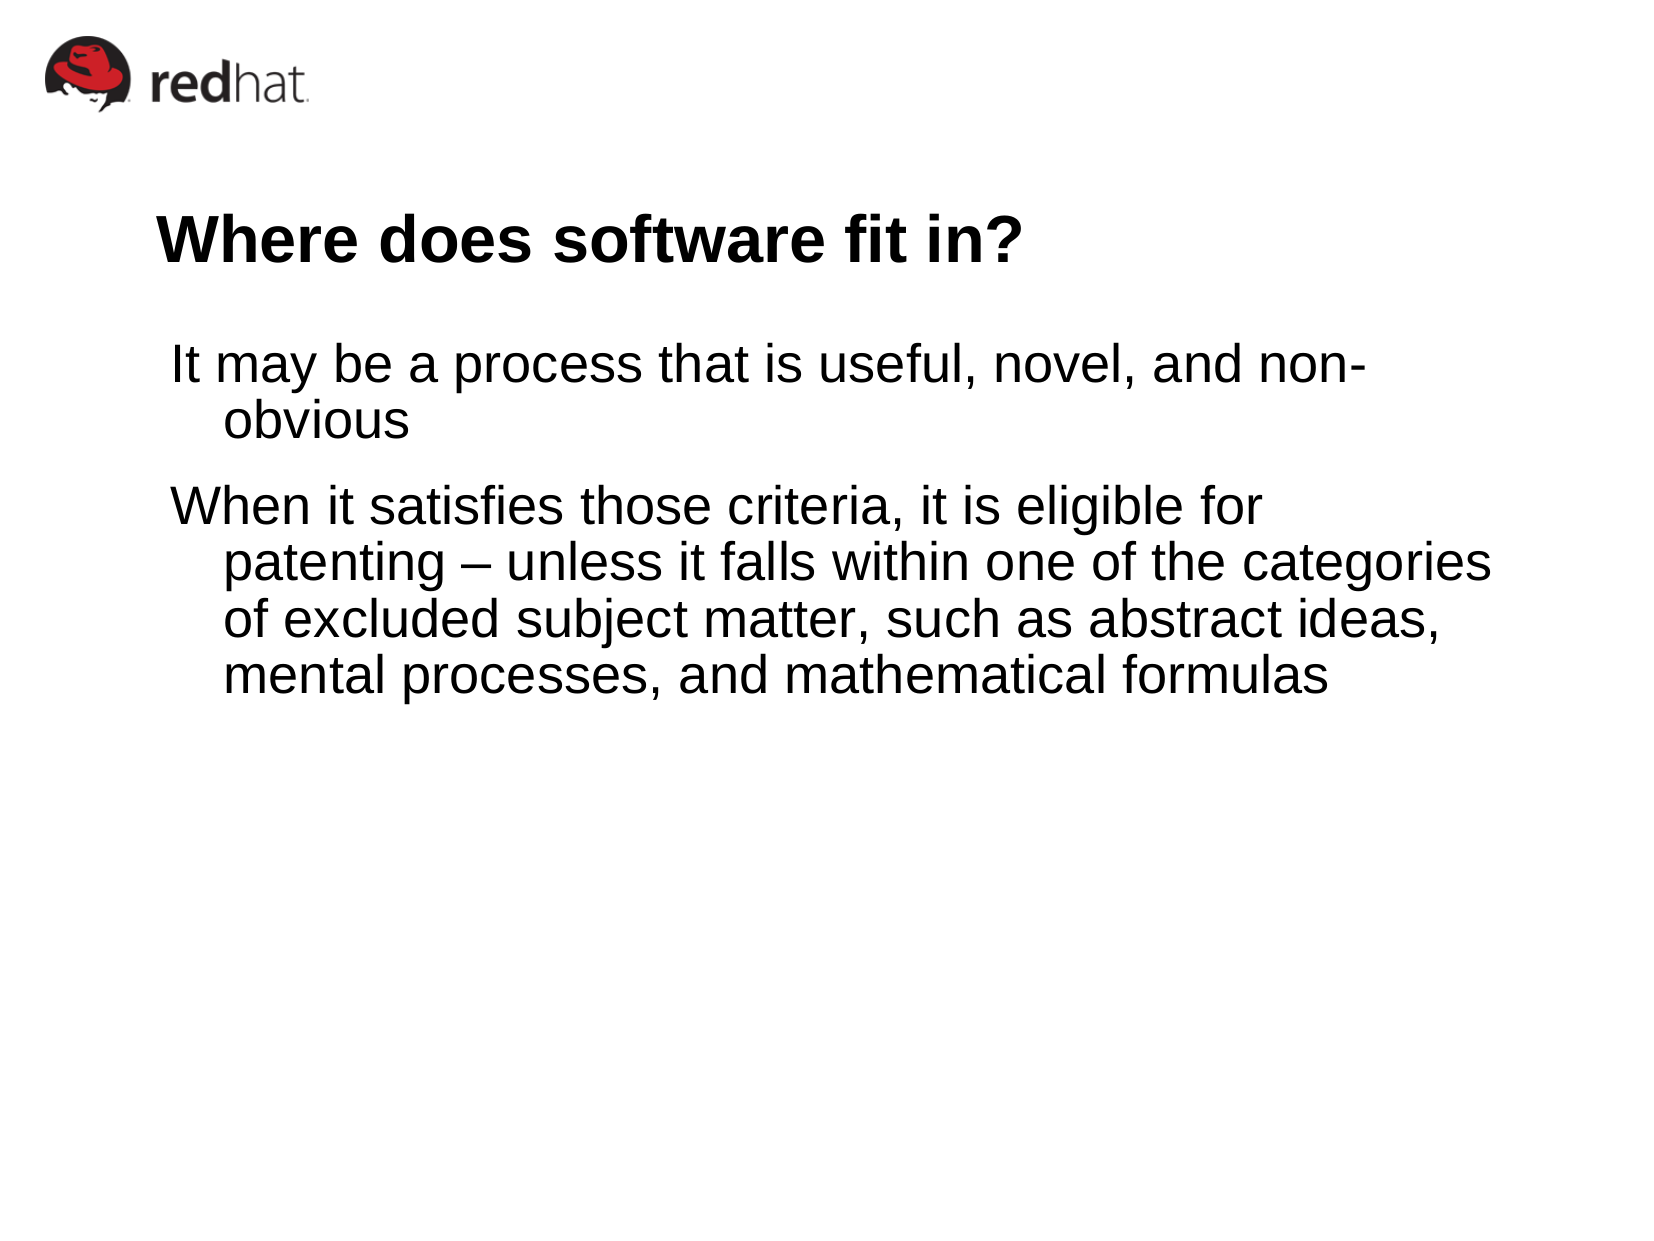

# Where does software fit in?
It may be a process that is useful, novel, and non-obvious
When it satisfies those criteria, it is eligible for patenting – unless it falls within one of the categories of excluded subject matter, such as abstract ideas, mental processes, and mathematical formulas